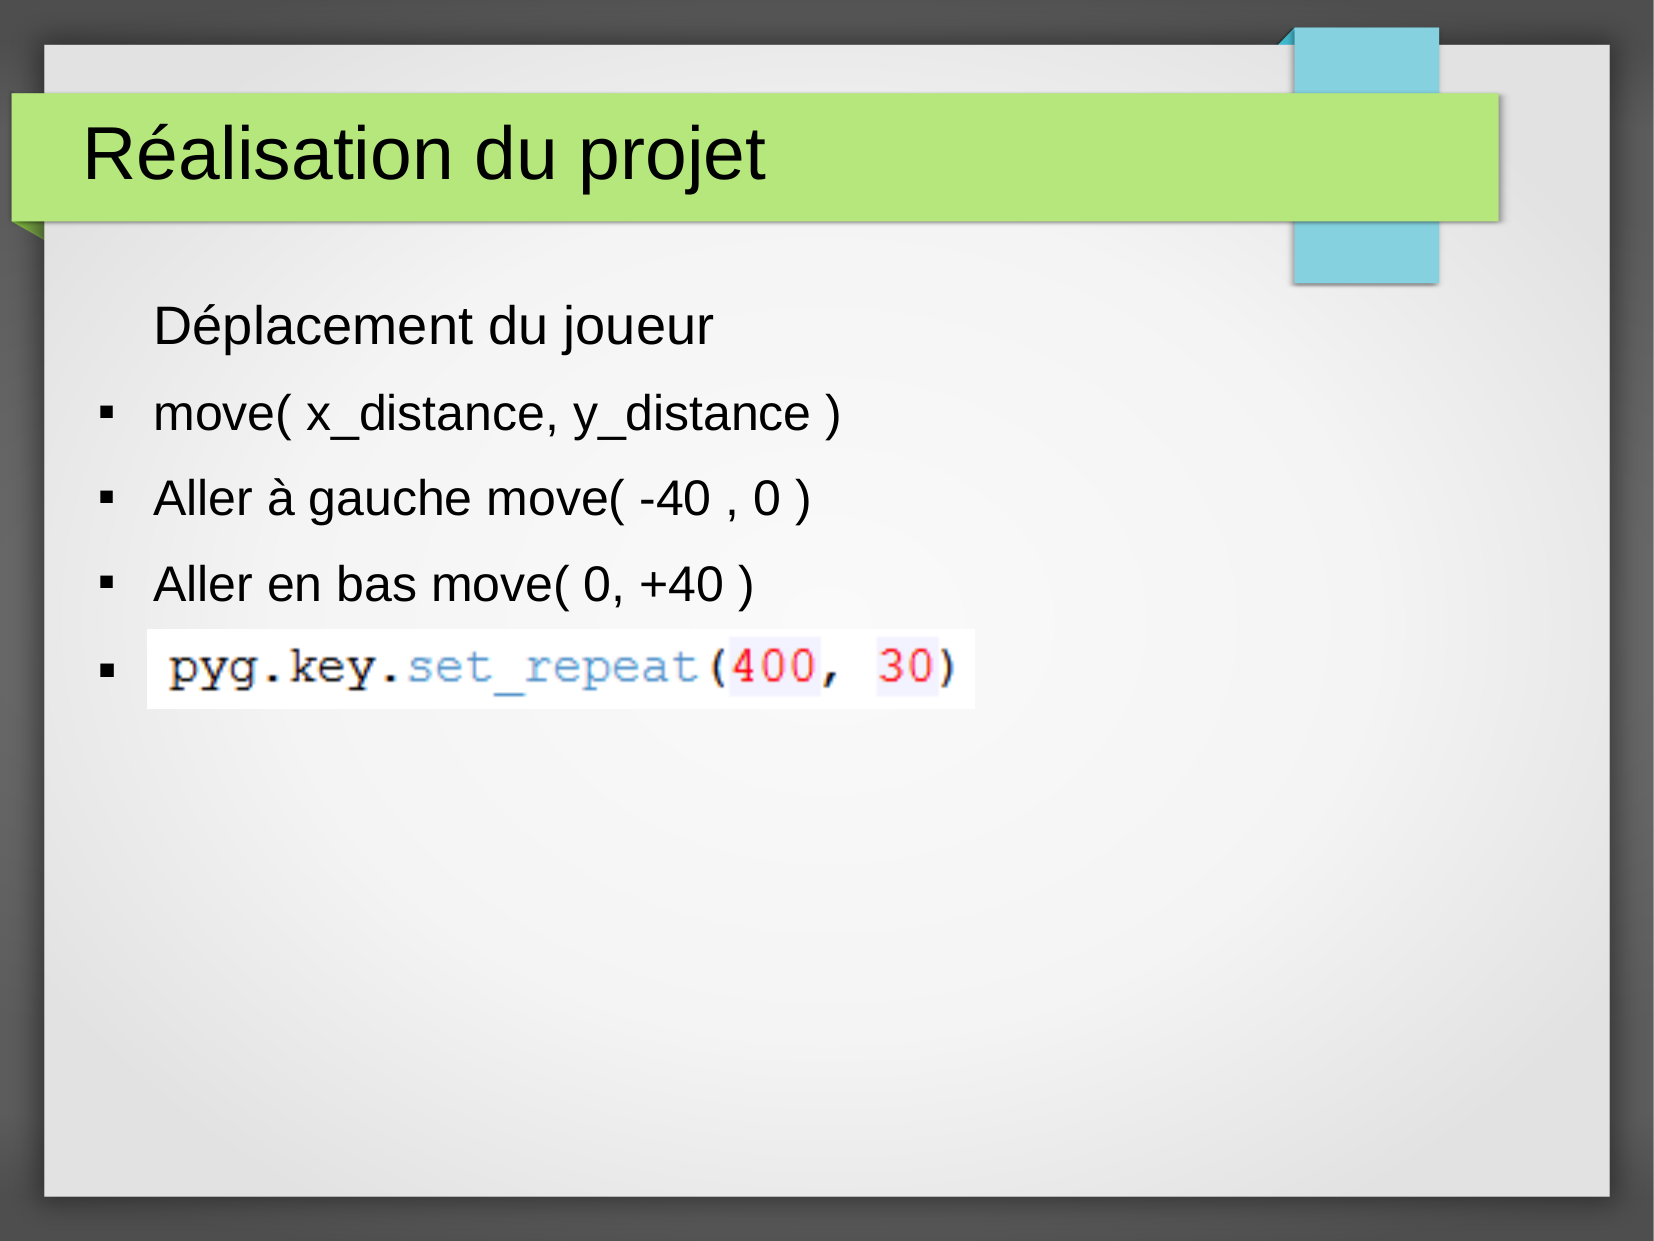

# Réalisation du projet
Déplacement du joueur
move( x_distance, y_distance )
Aller à gauche move( -40 , 0 )
Aller en bas move( 0, +40 )
.